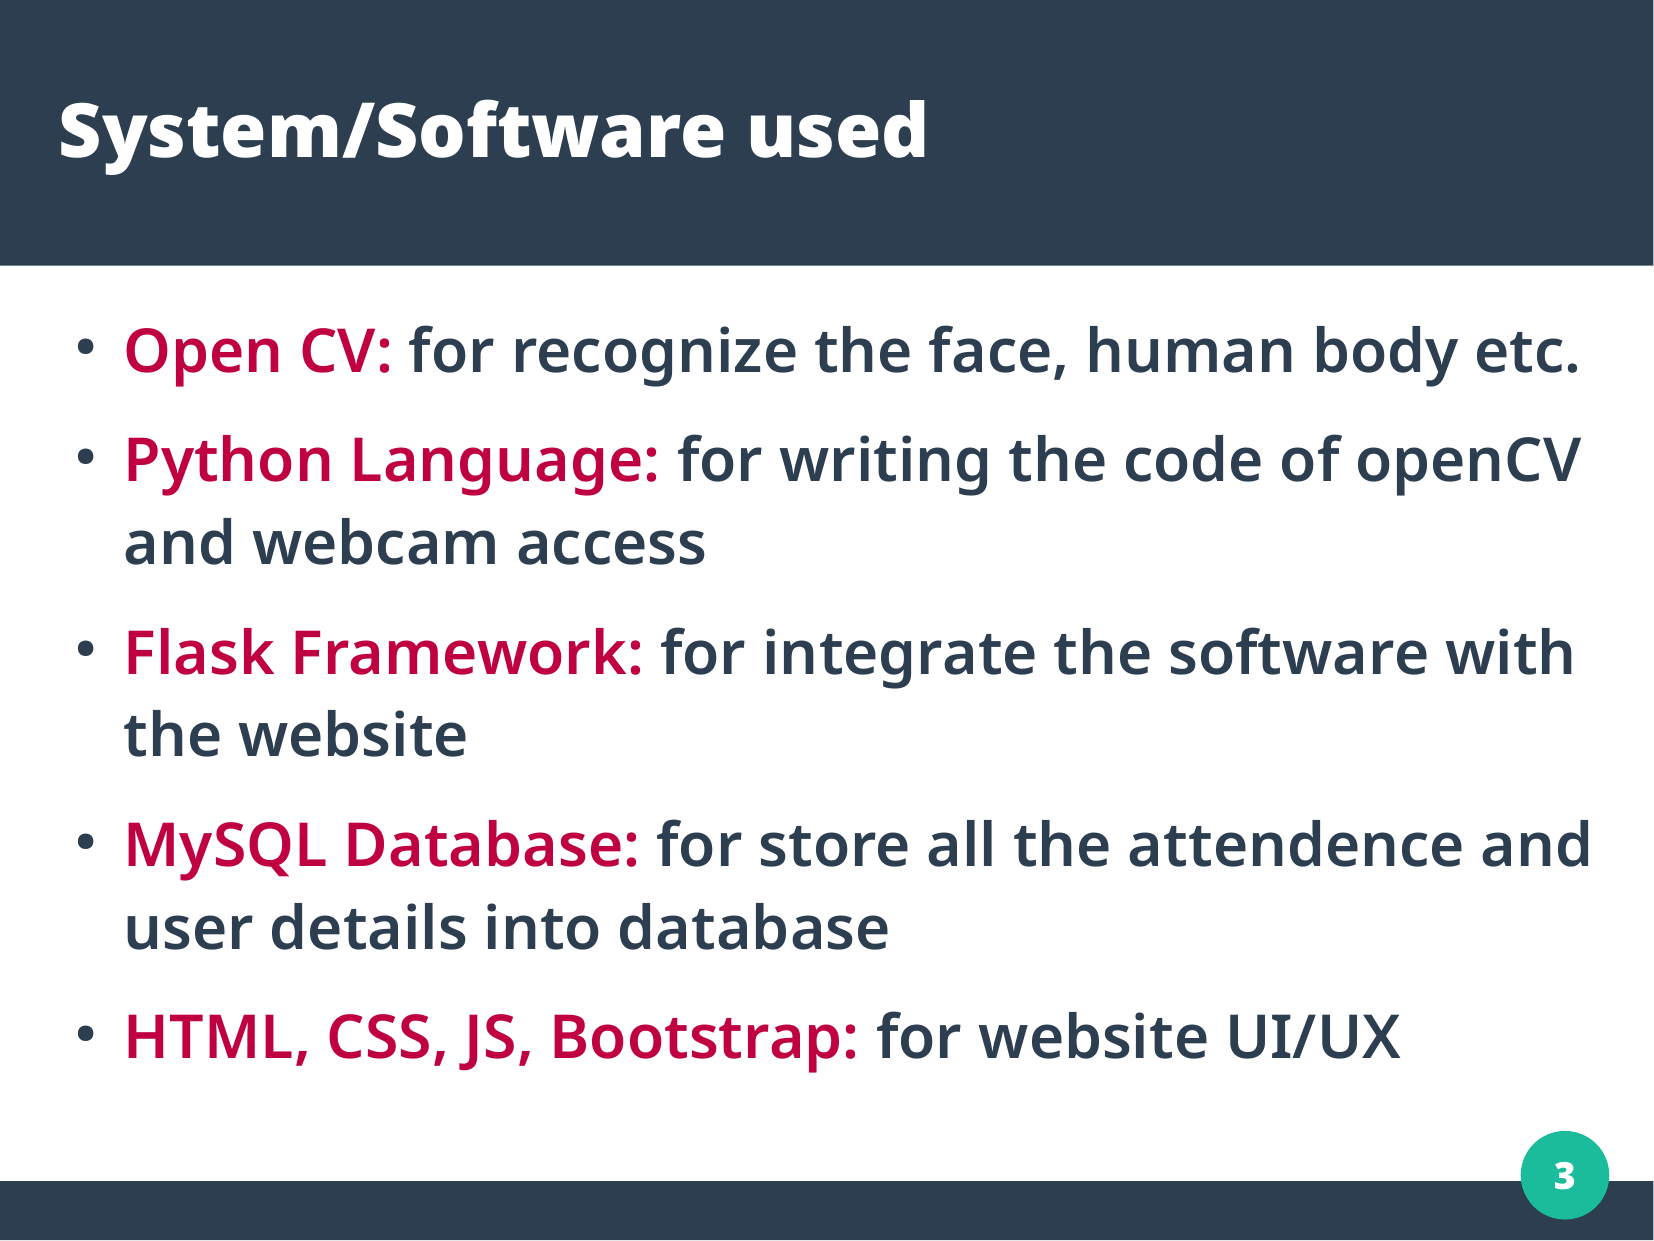

# System/Software used
Open CV: for recognize the face, human body etc.
Python Language: for writing the code of openCV and webcam access
Flask Framework: for integrate the software with the website
MySQL Database: for store all the attendence and user details into database
HTML, CSS, JS, Bootstrap: for website UI/UX
3